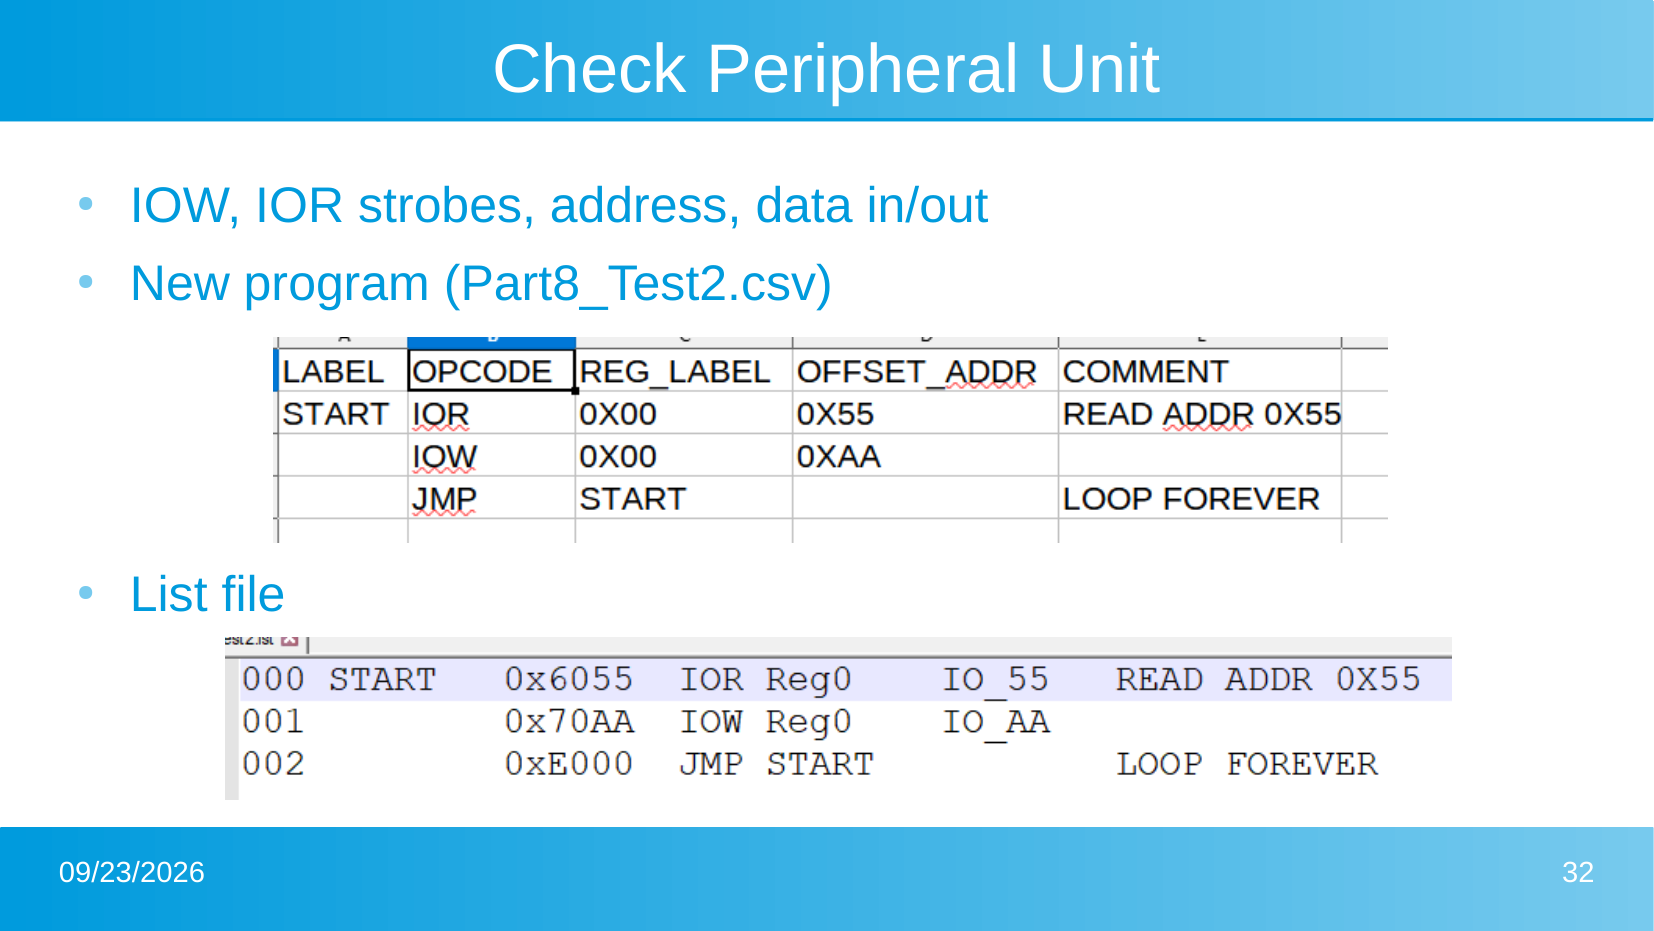

# Check Peripheral Unit
IOW, IOR strobes, address, data in/out
New program (Part8_Test2.csv)
List file
32